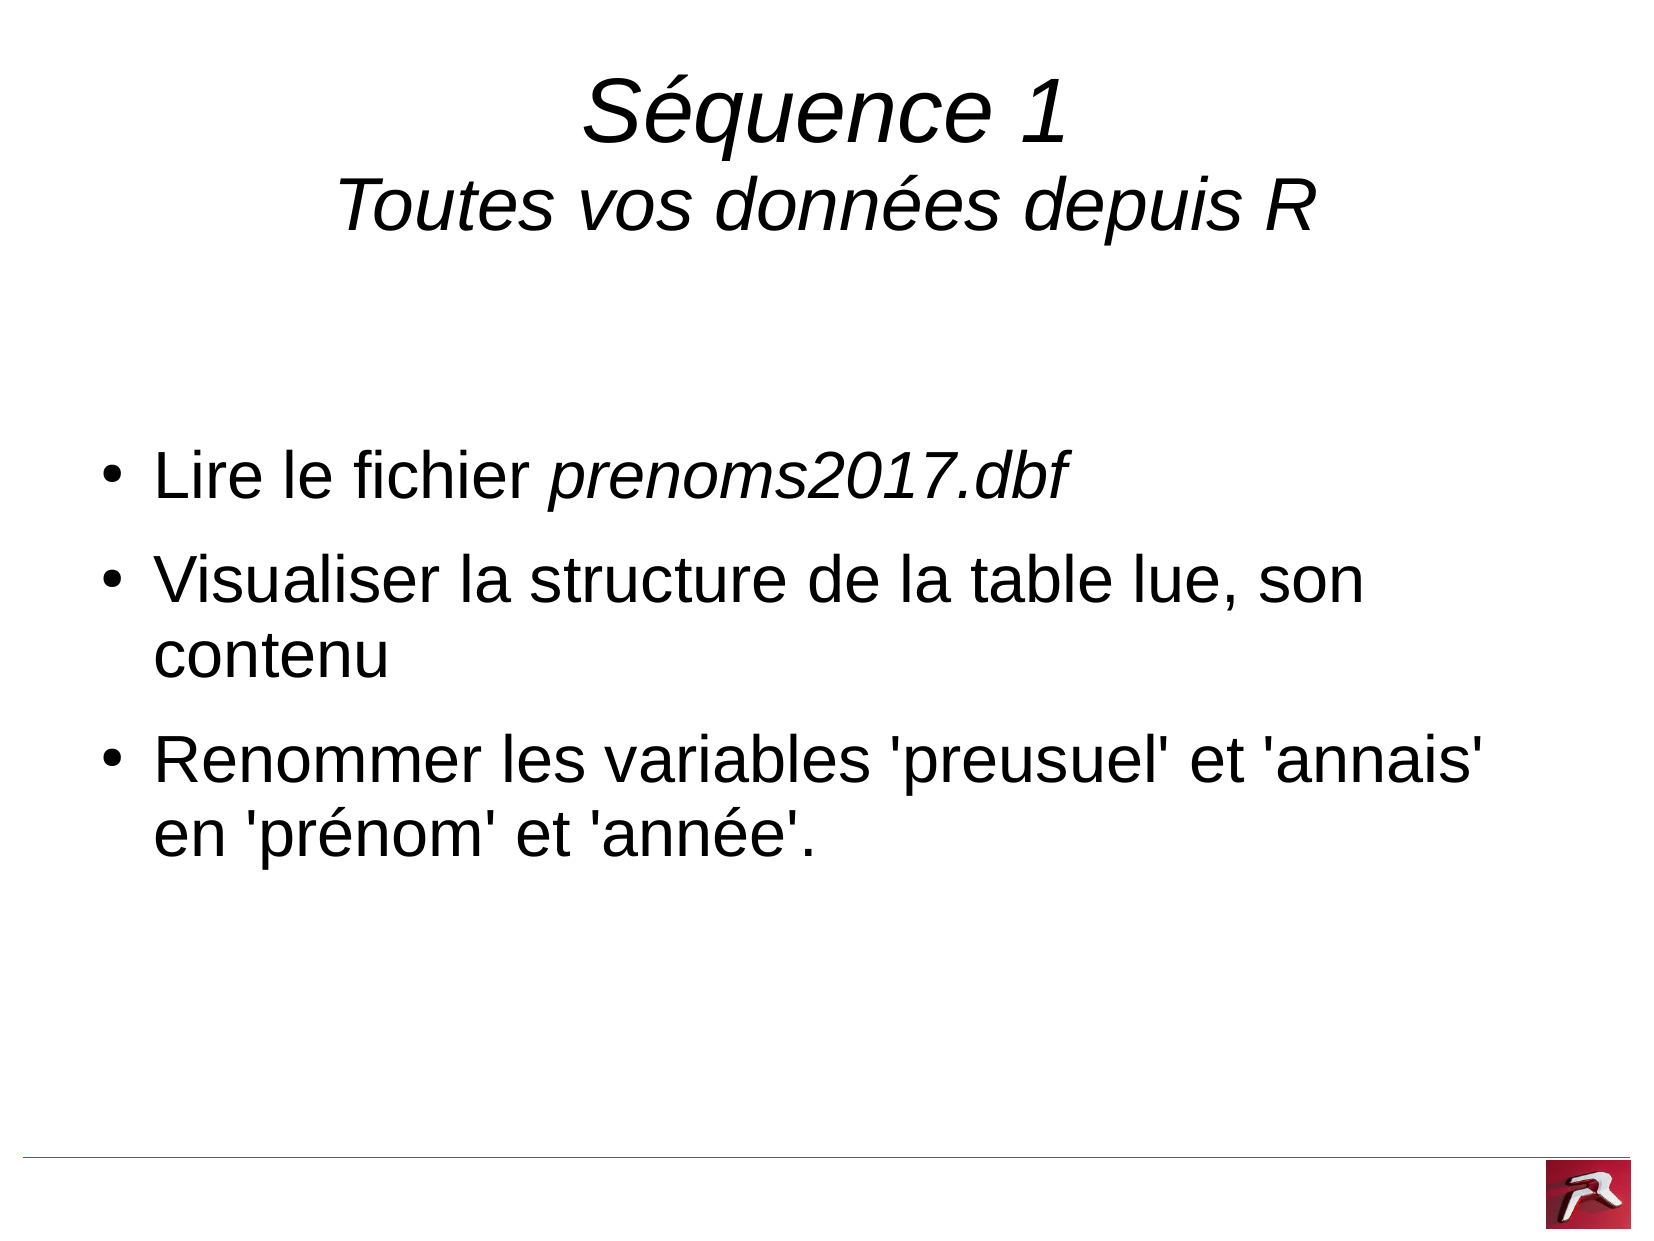

# Séquence 1 Toutes vos données depuis R
Lire le fichier prenoms2017.dbf
Visualiser la structure de la table lue, son contenu
Renommer les variables 'preusuel' et 'annais' en 'prénom' et 'année'.